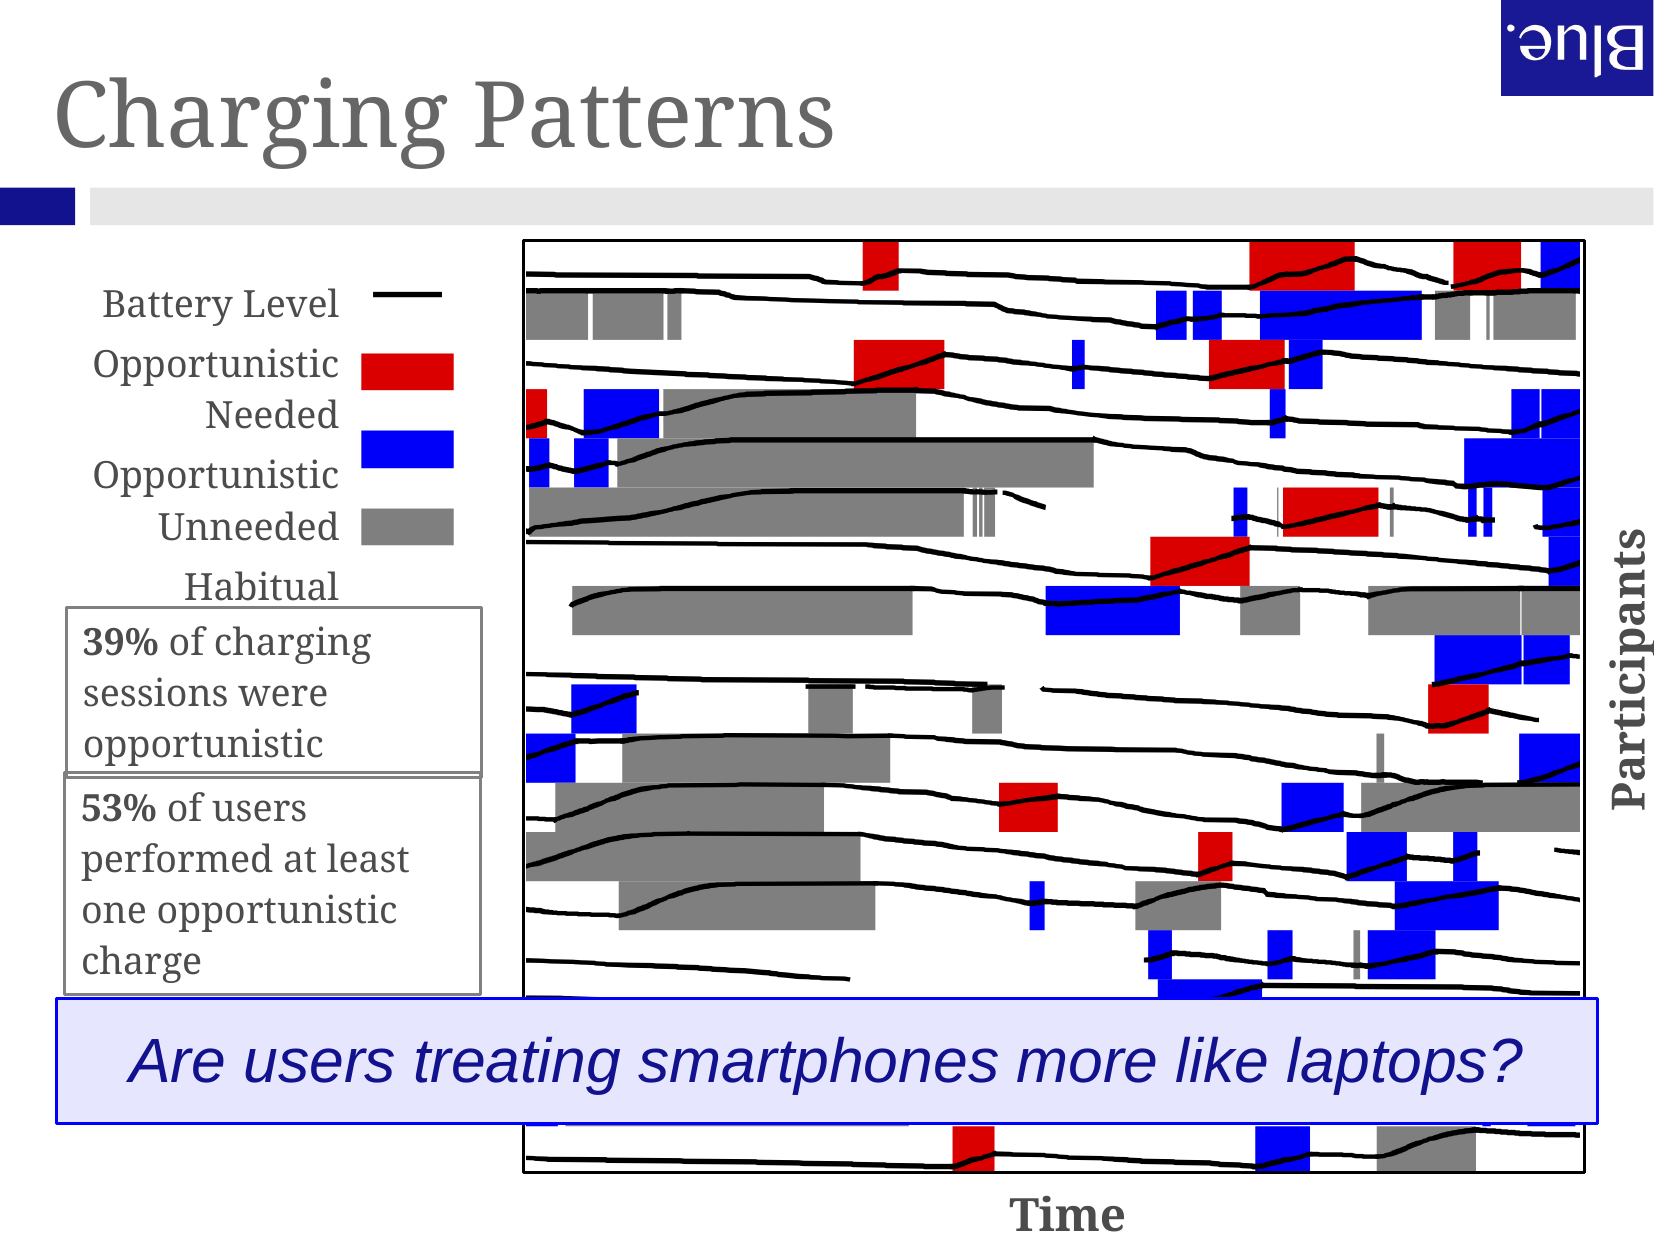

# Charging Patterns
Battery Level
Opportunistic Needed
Opportunistic Unneeded
Habitual
39% of charging sessions were opportunistic
Participants
53% of users performed at least one opportunistic charge
Are users treating smartphones more like laptops?
Time